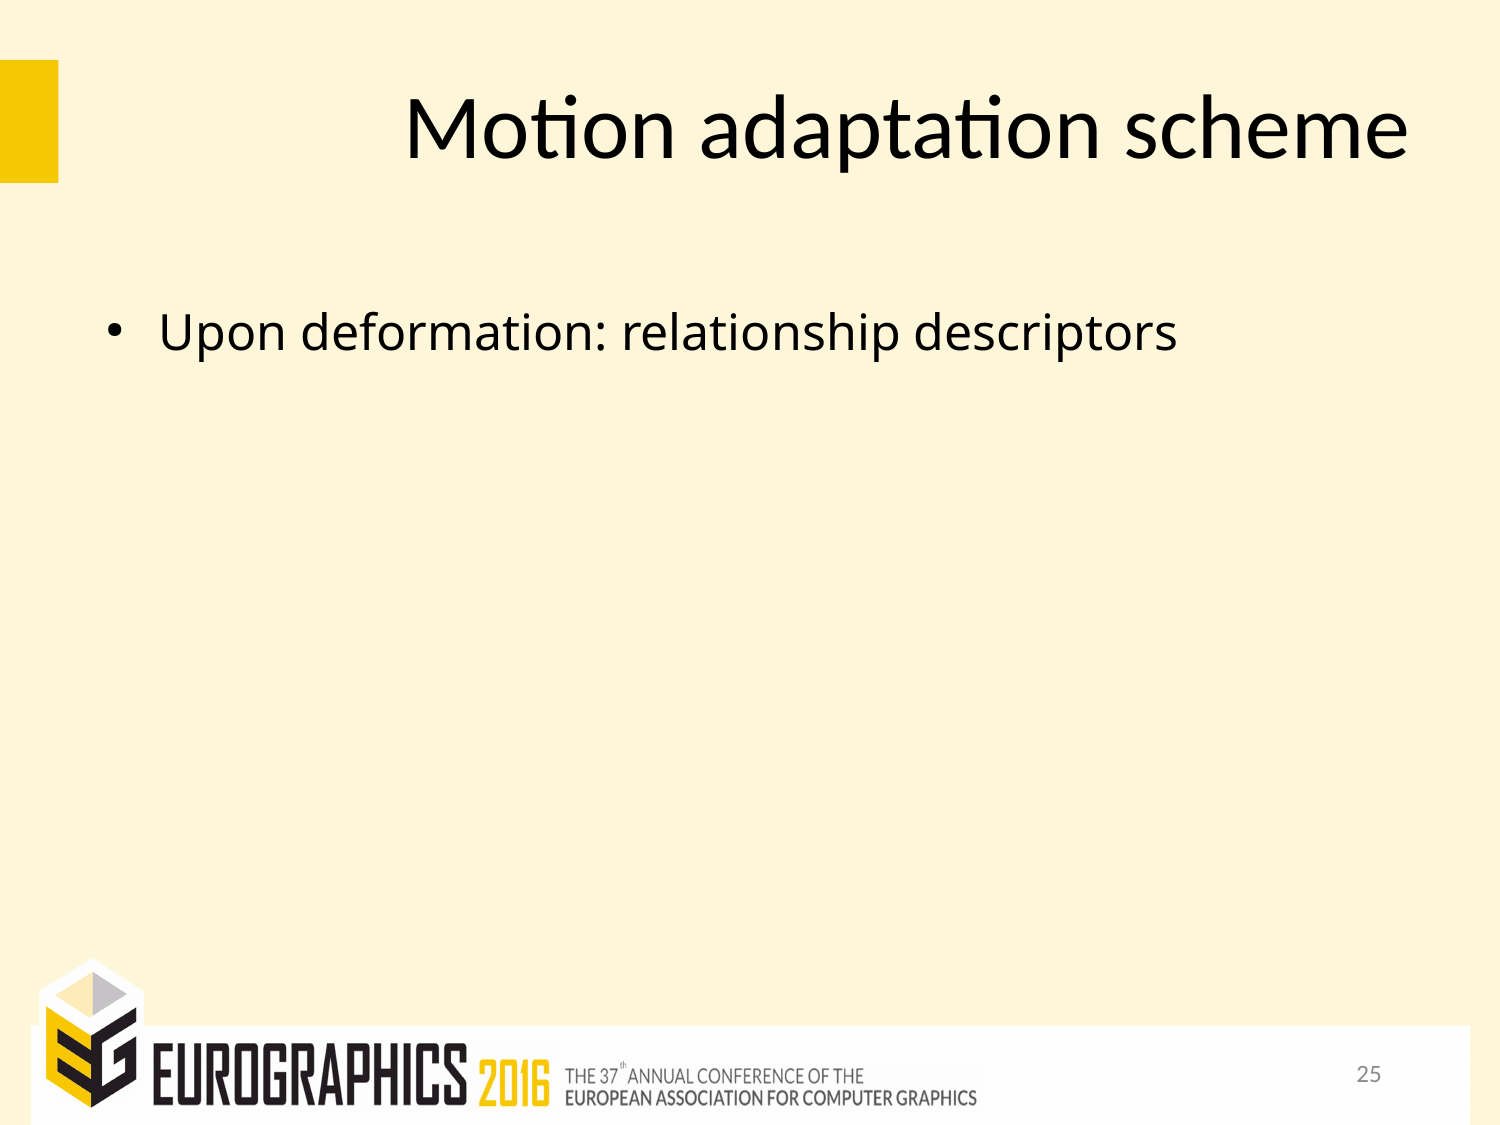

# Motion adaptation scheme
Upon deformation: relationship descriptors